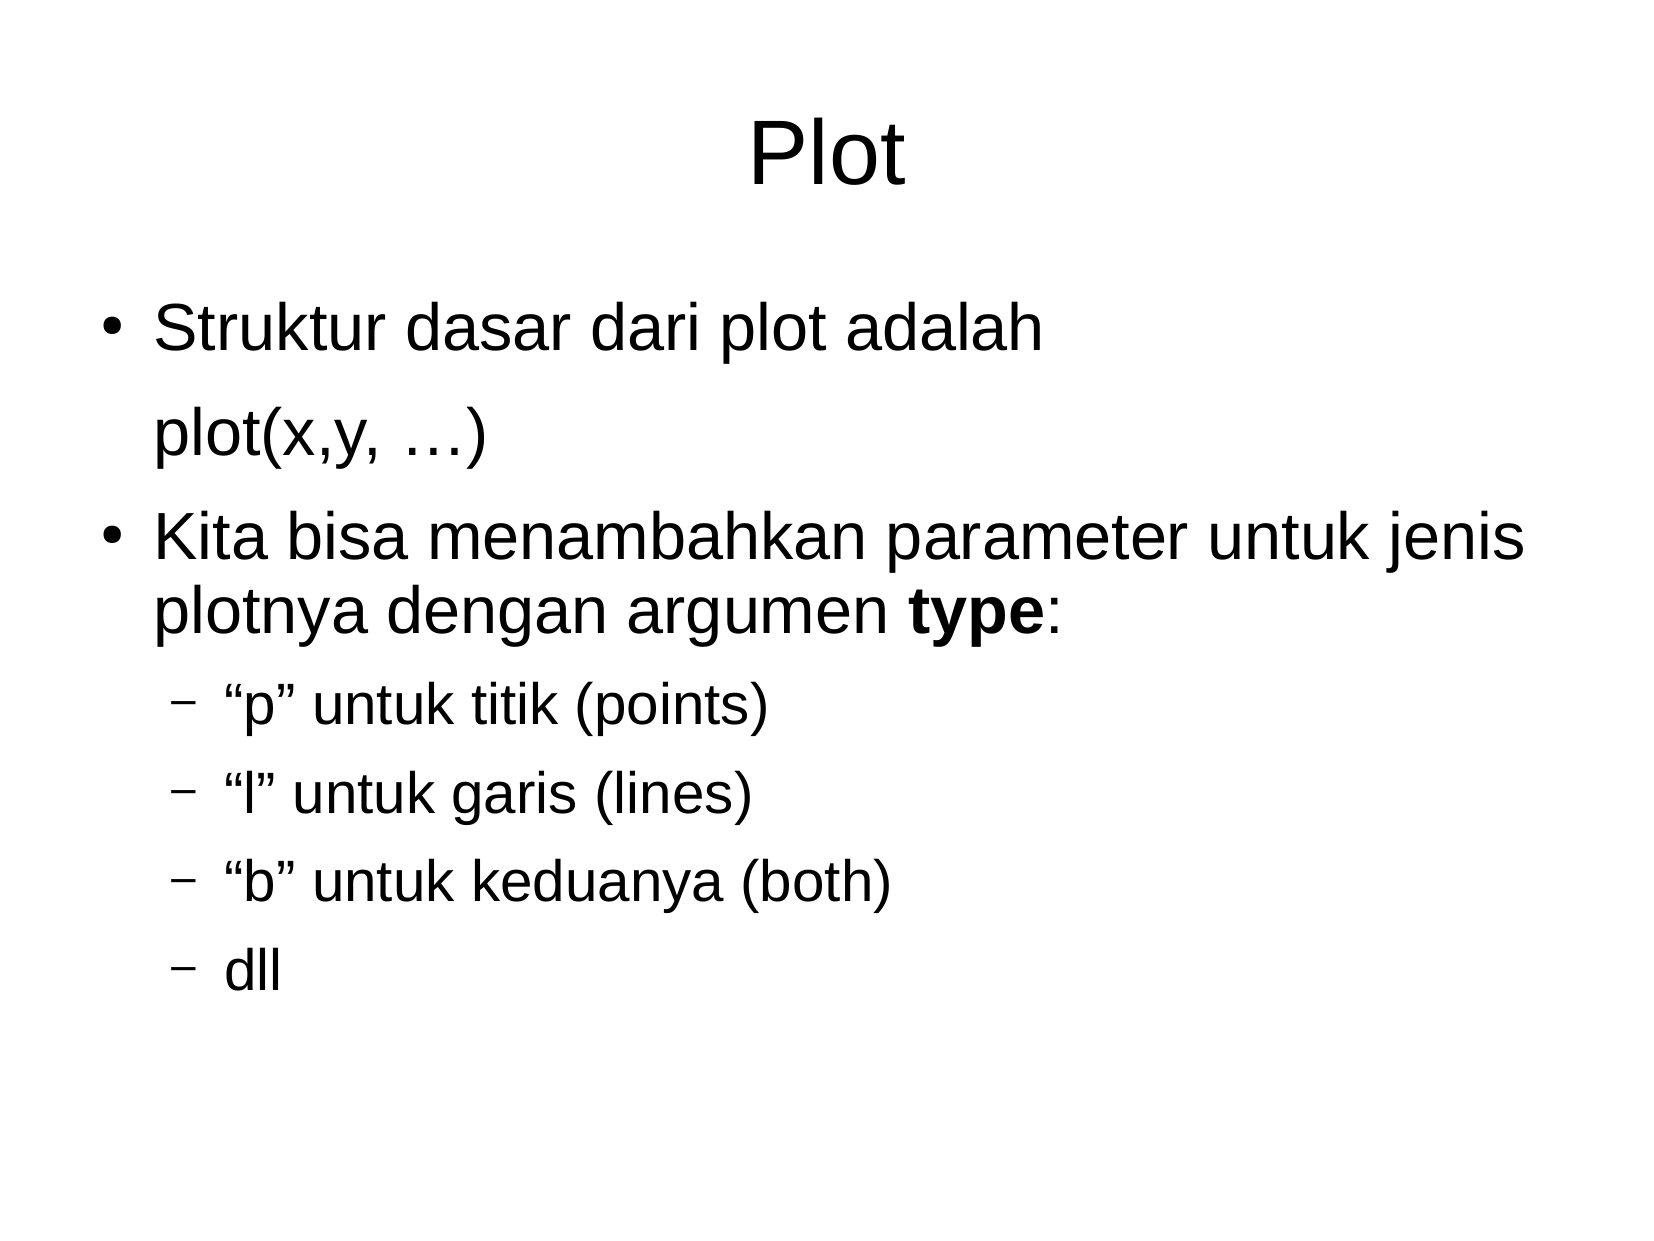

# Plot
Struktur dasar dari plot adalah
plot(x,y, …)
Kita bisa menambahkan parameter untuk jenis plotnya dengan argumen type:
“p” untuk titik (points)
“l” untuk garis (lines)
“b” untuk keduanya (both)
dll